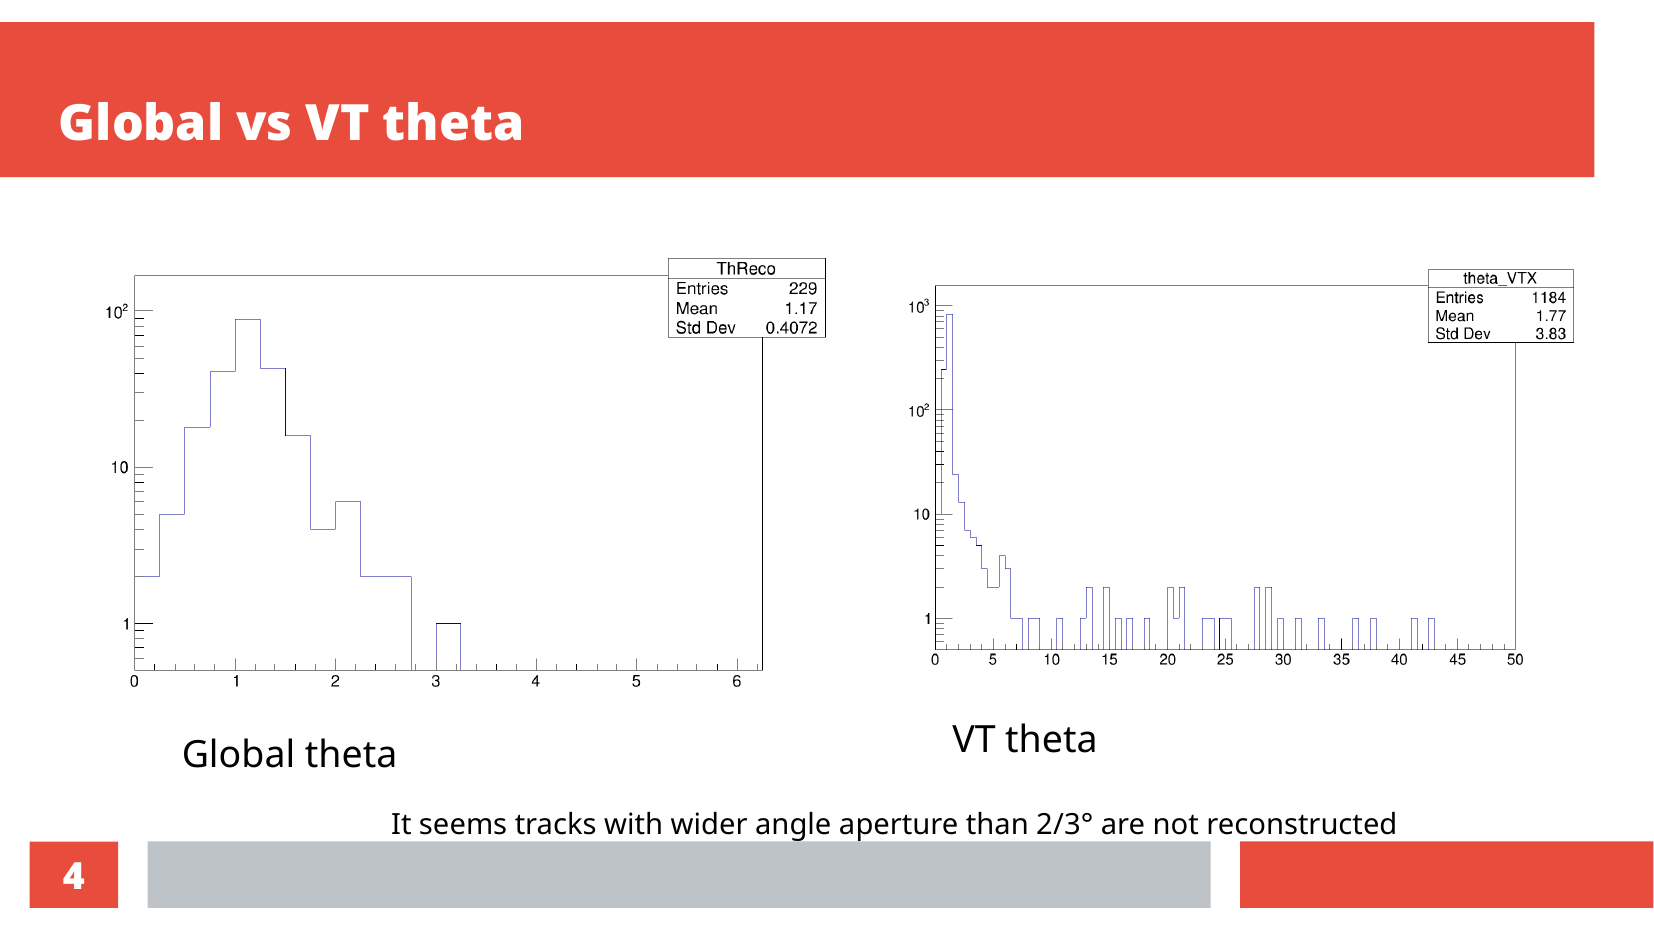

# Global vs VT theta
VT theta
Global theta
It seems tracks with wider angle aperture than 2/3° are not reconstructed
4